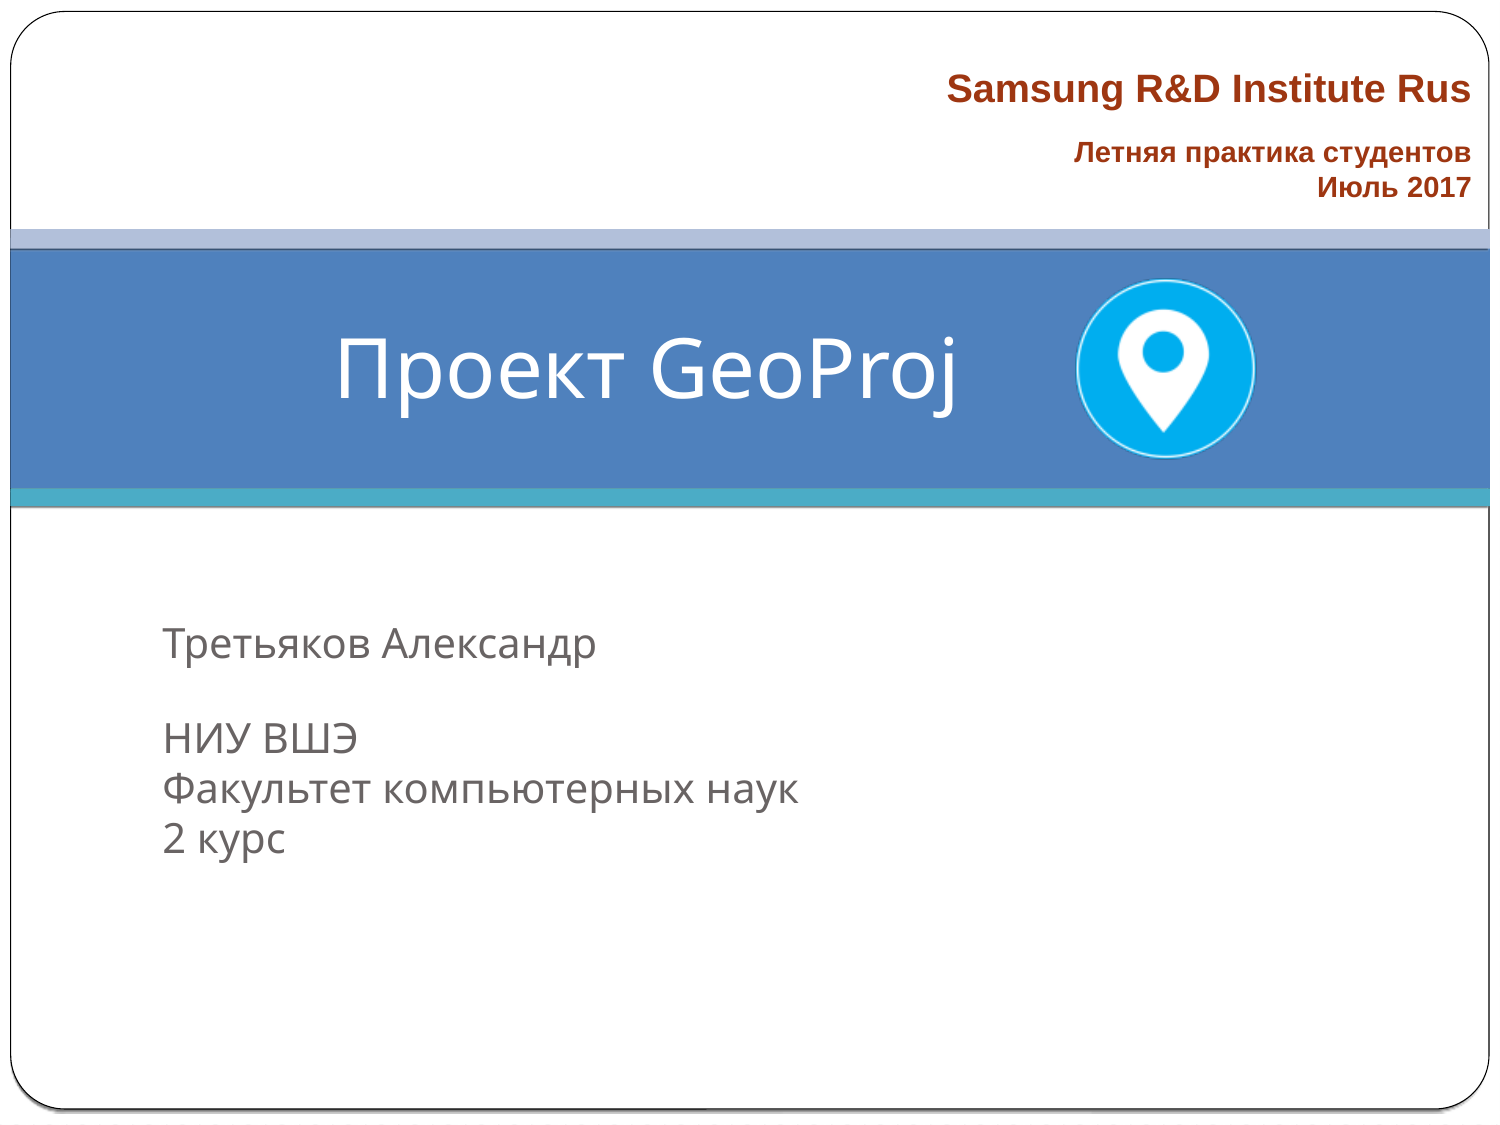

Samsung R&D Institute Rus
Летняя практика студентов
Июль 2017
Проект GeoProj
Третьяков Александр
НИУ ВШЭ
Факультет компьютерных наук
2 курс